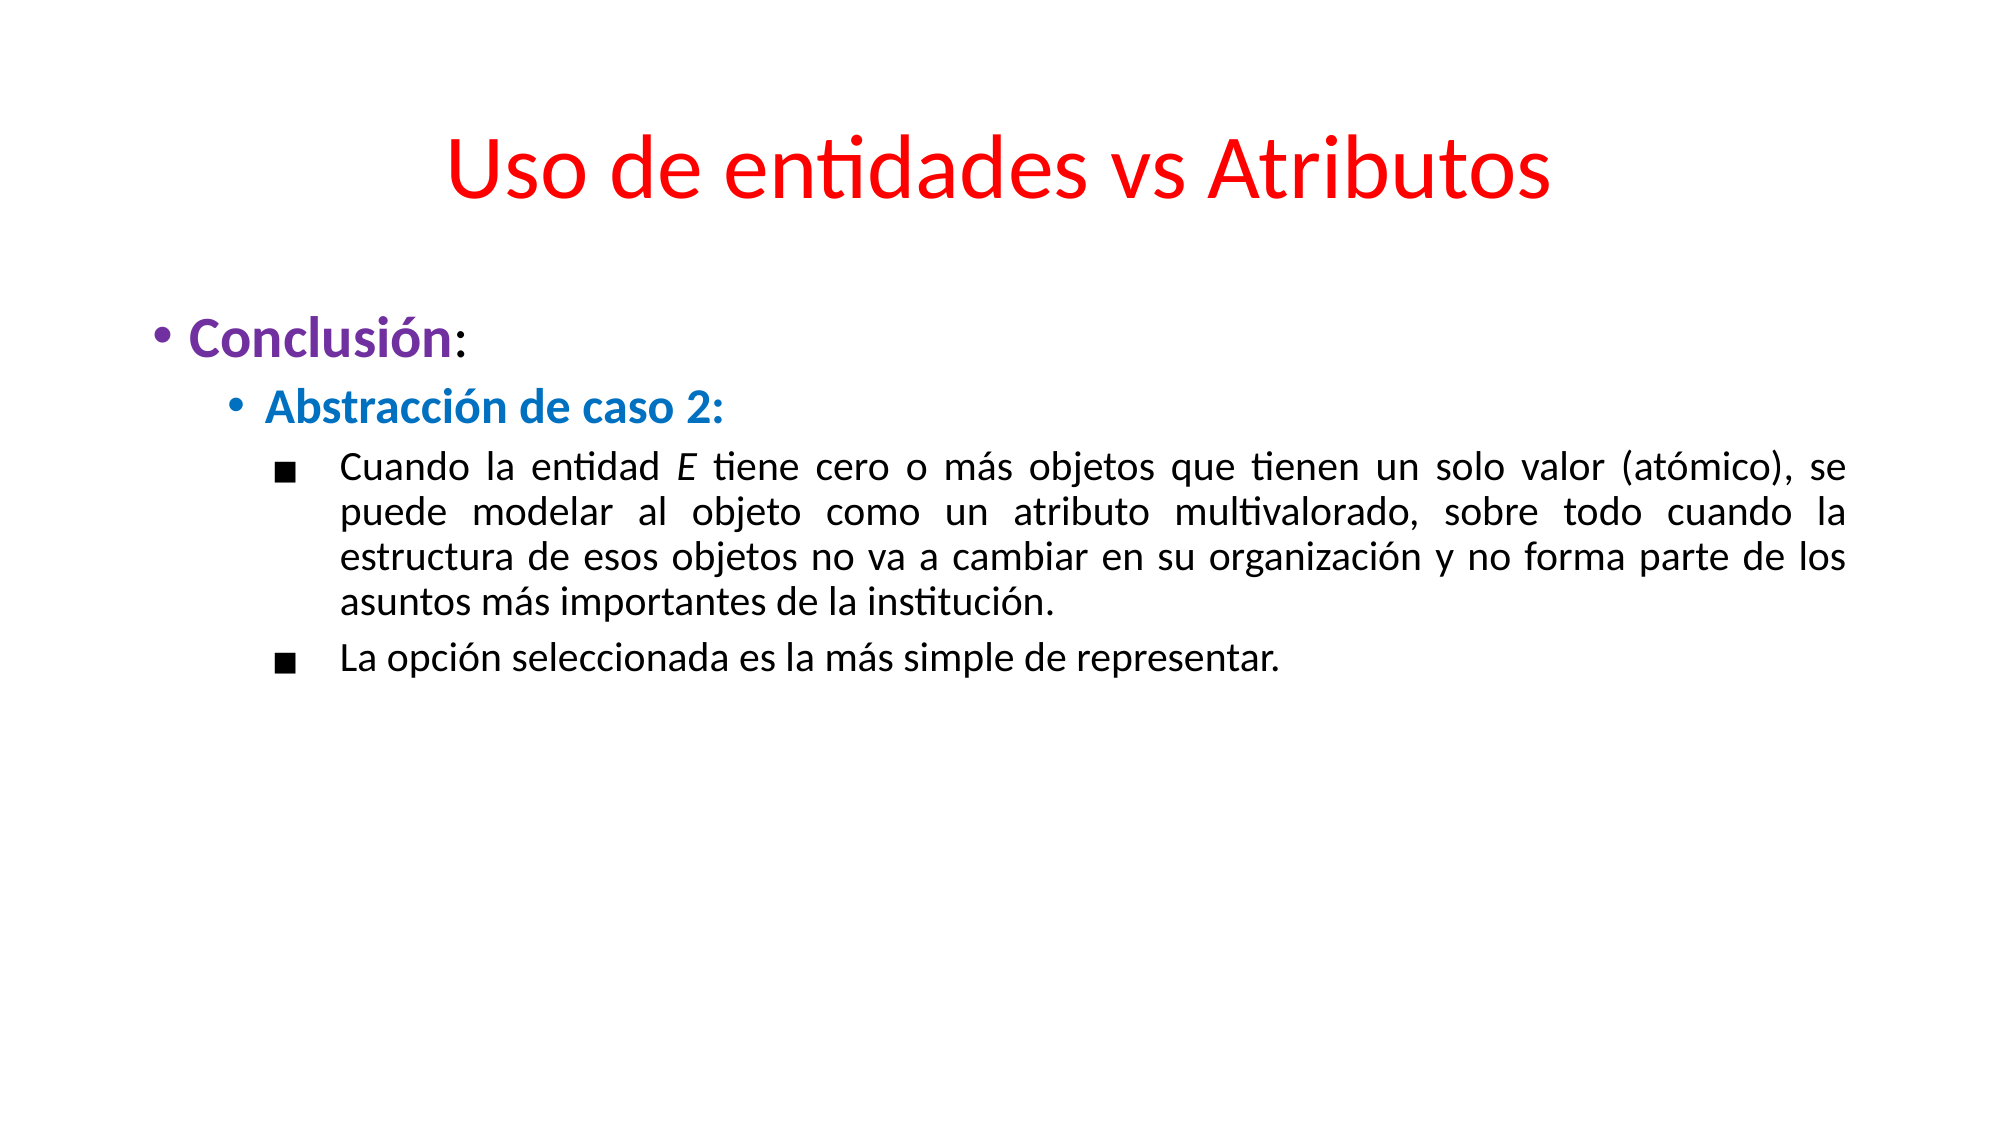

# Uso de entidades vs Atributos
Conclusión:
Abstracción de caso 2:
Cuando la entidad E tiene cero o más objetos que tienen un solo valor (atómico), se puede modelar al objeto como un atributo multivalorado, sobre todo cuando la estructura de esos objetos no va a cambiar en su organización y no forma parte de los asuntos más importantes de la institución.
La opción seleccionada es la más simple de representar.